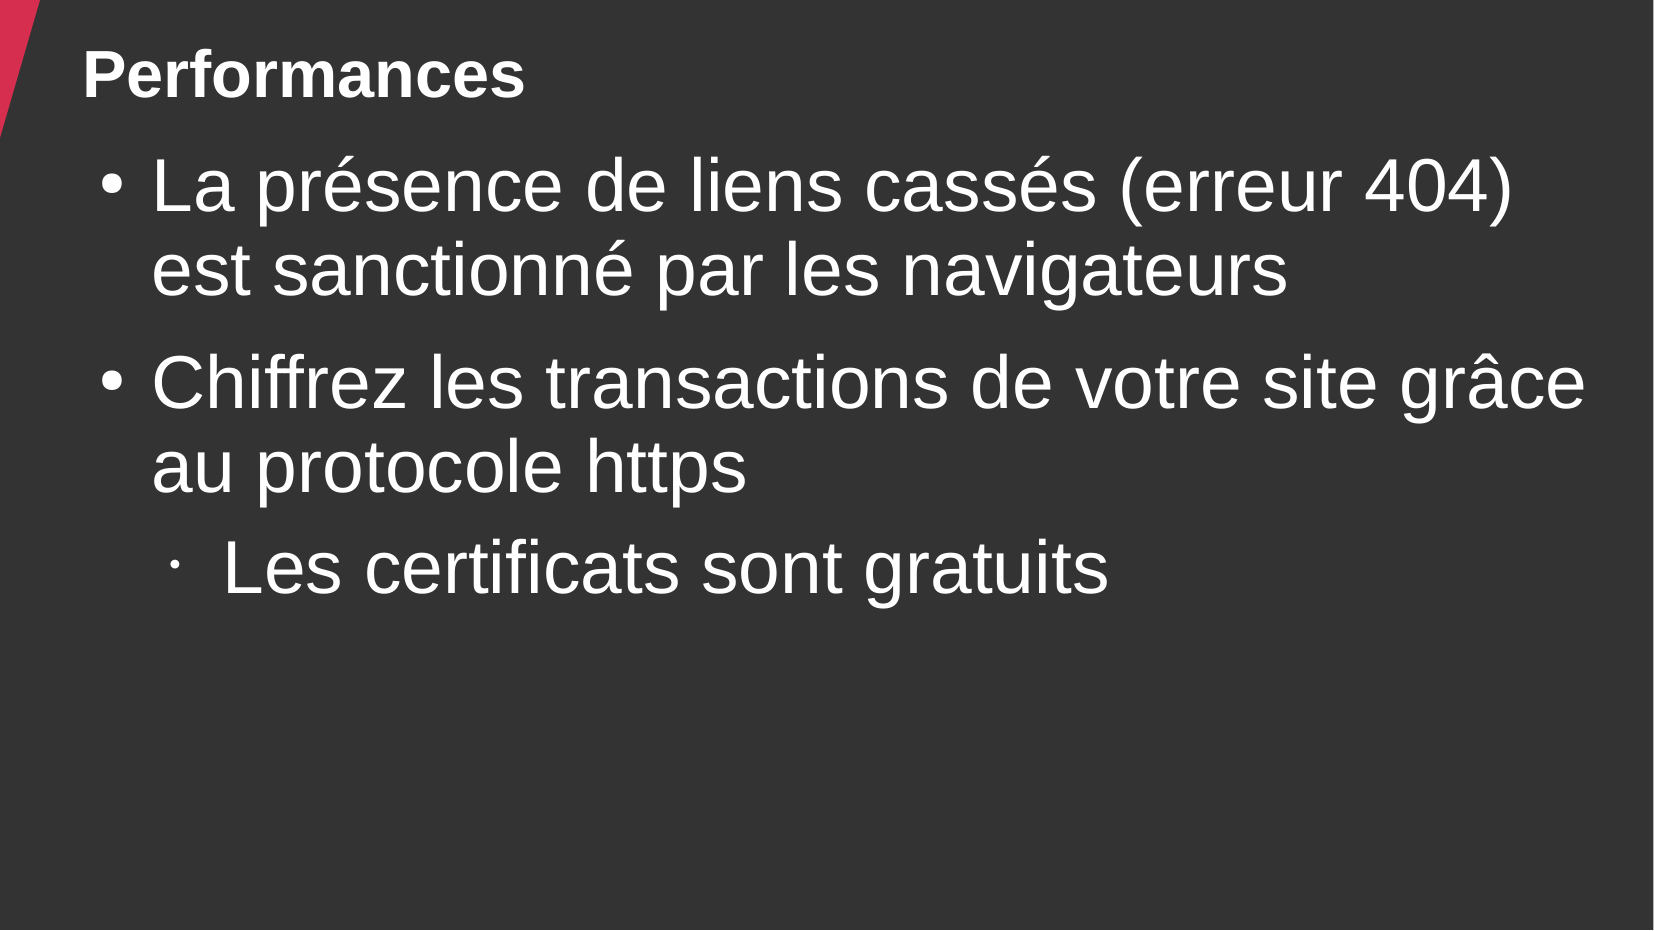

# Performances
La présence de liens cassés (erreur 404) est sanctionné par les navigateurs
Chiffrez les transactions de votre site grâce au protocole https
Les certificats sont gratuits